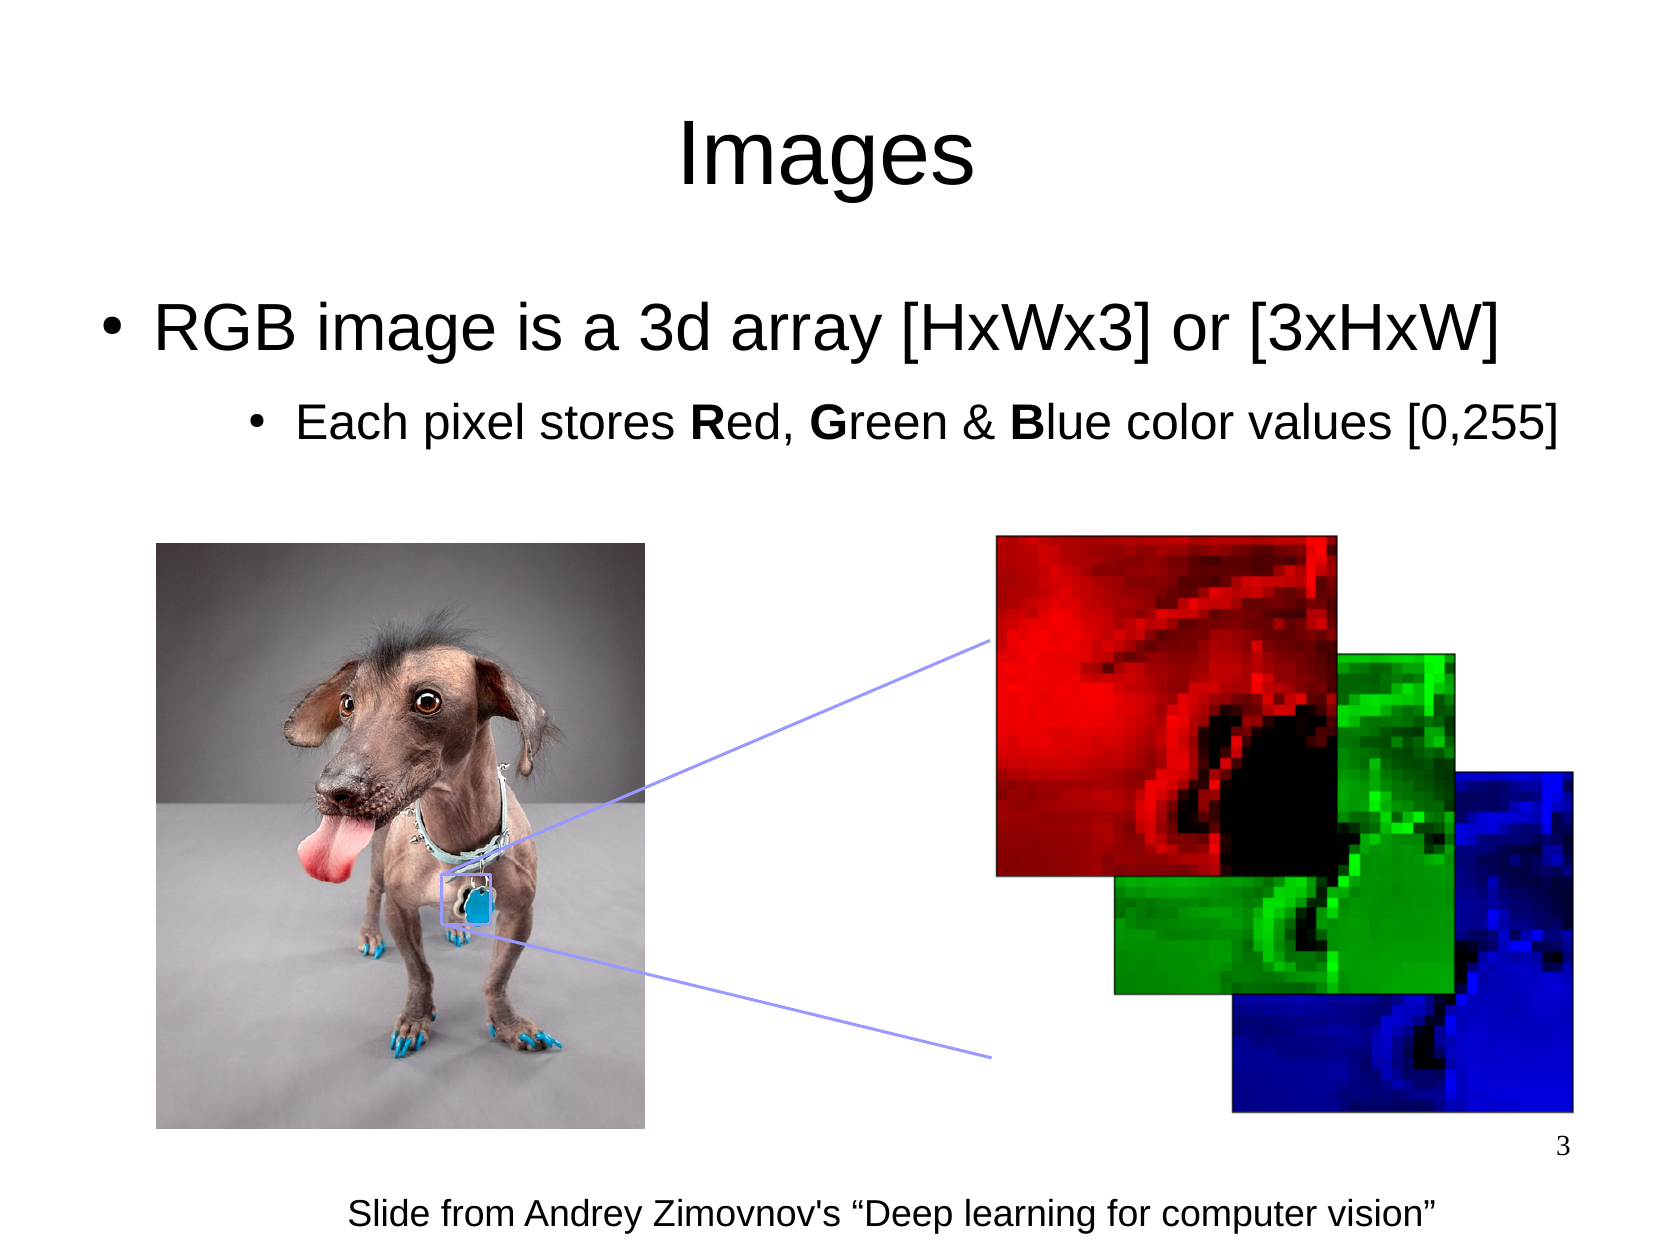

# Images
RGB image is a 3d array [HxWx3] or [3xHxW]
Each pixel stores Red, Green & Blue color values [0,255]
3
Slide from Andrey Zimovnov's “Deep learning for computer vision”